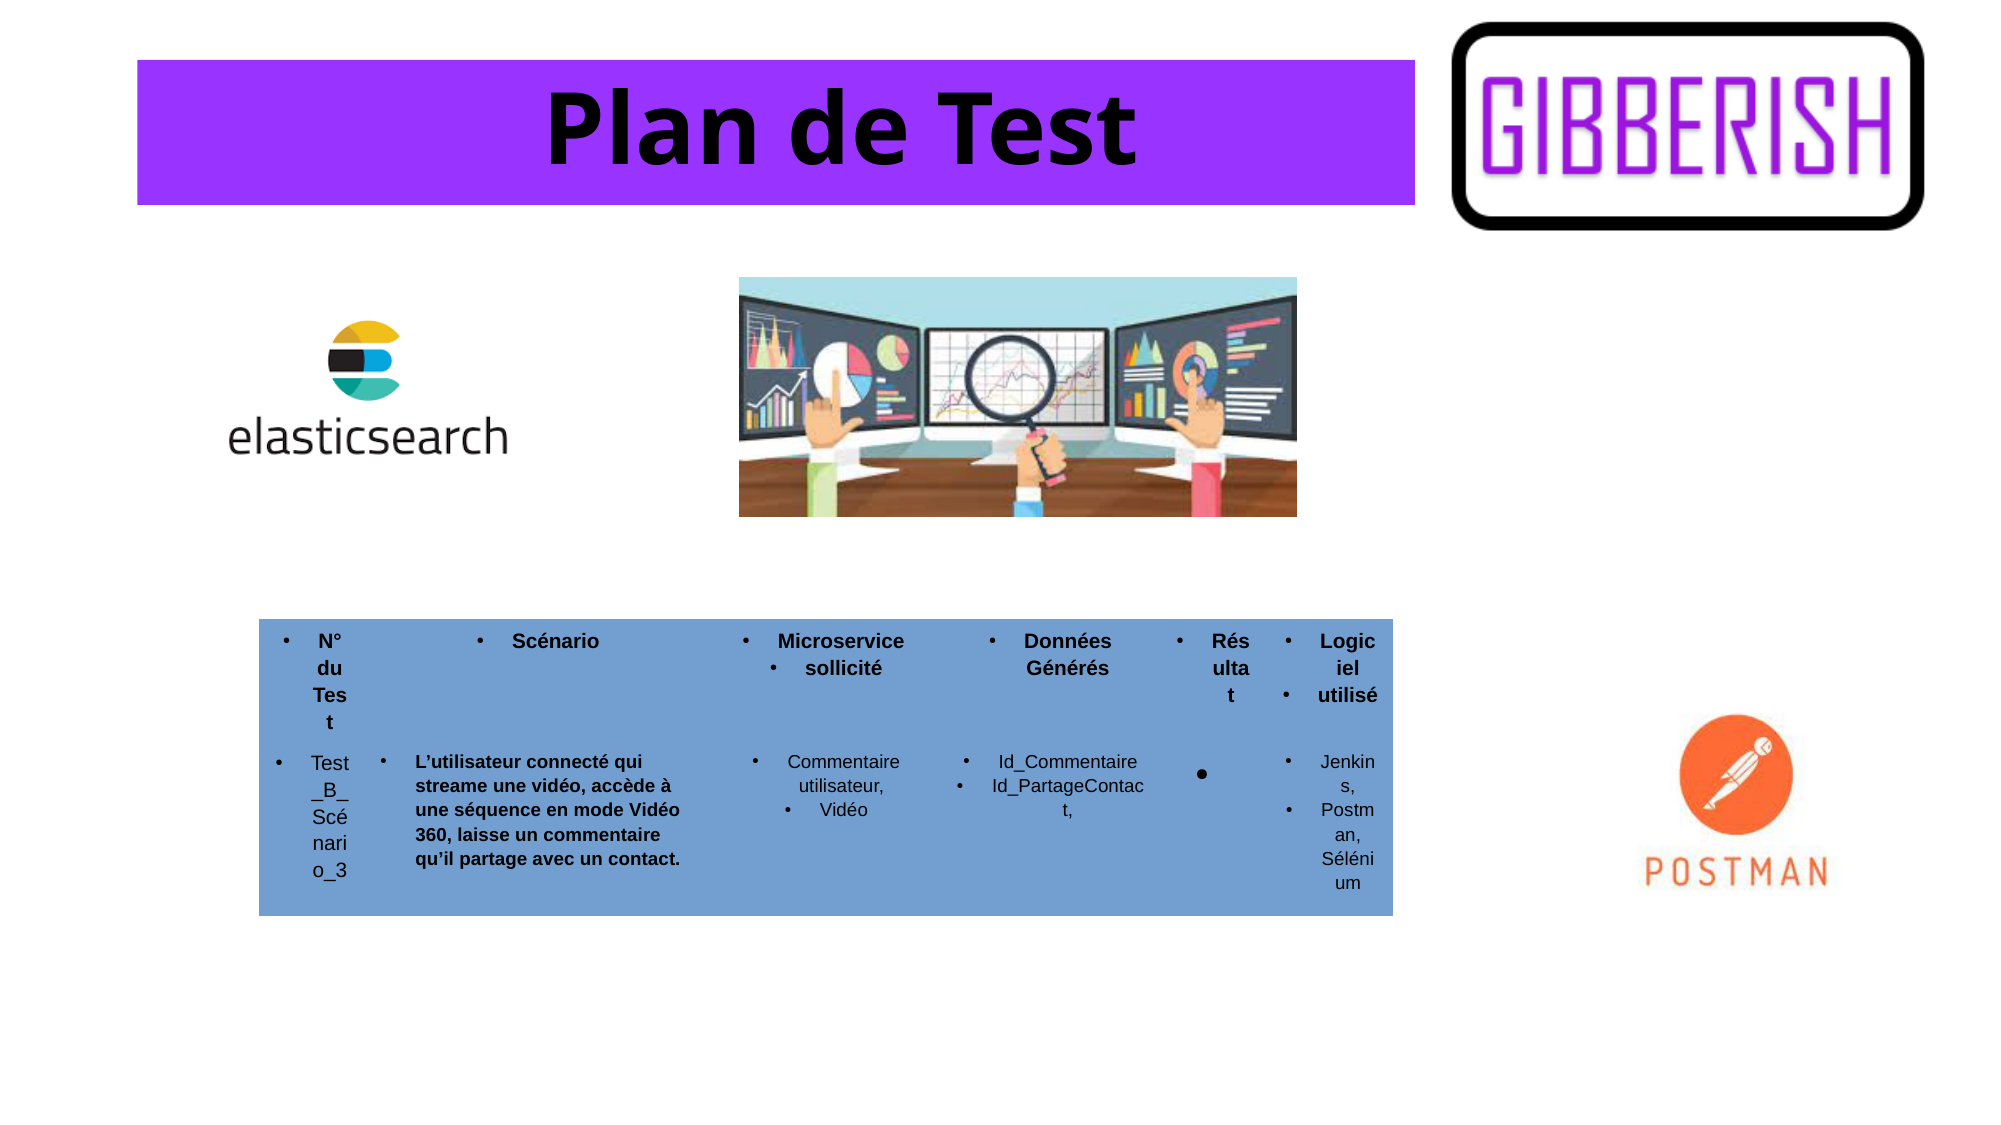

# Plan de Test
| N° du Test | Scénario | Microservice sollicité | Données Générés | Résultat | Logiciel utilisé |
| --- | --- | --- | --- | --- | --- |
| Test\_B\_Scénario\_3 | L’utilisateur connecté qui streame une vidéo, accède à une séquence en mode Vidéo 360, laisse un commentaire qu’il partage avec un contact. | Commentaire utilisateur, Vidéo | Id\_Commentaire Id\_PartageContact, | | Jenkins, Postman, Sélénium |